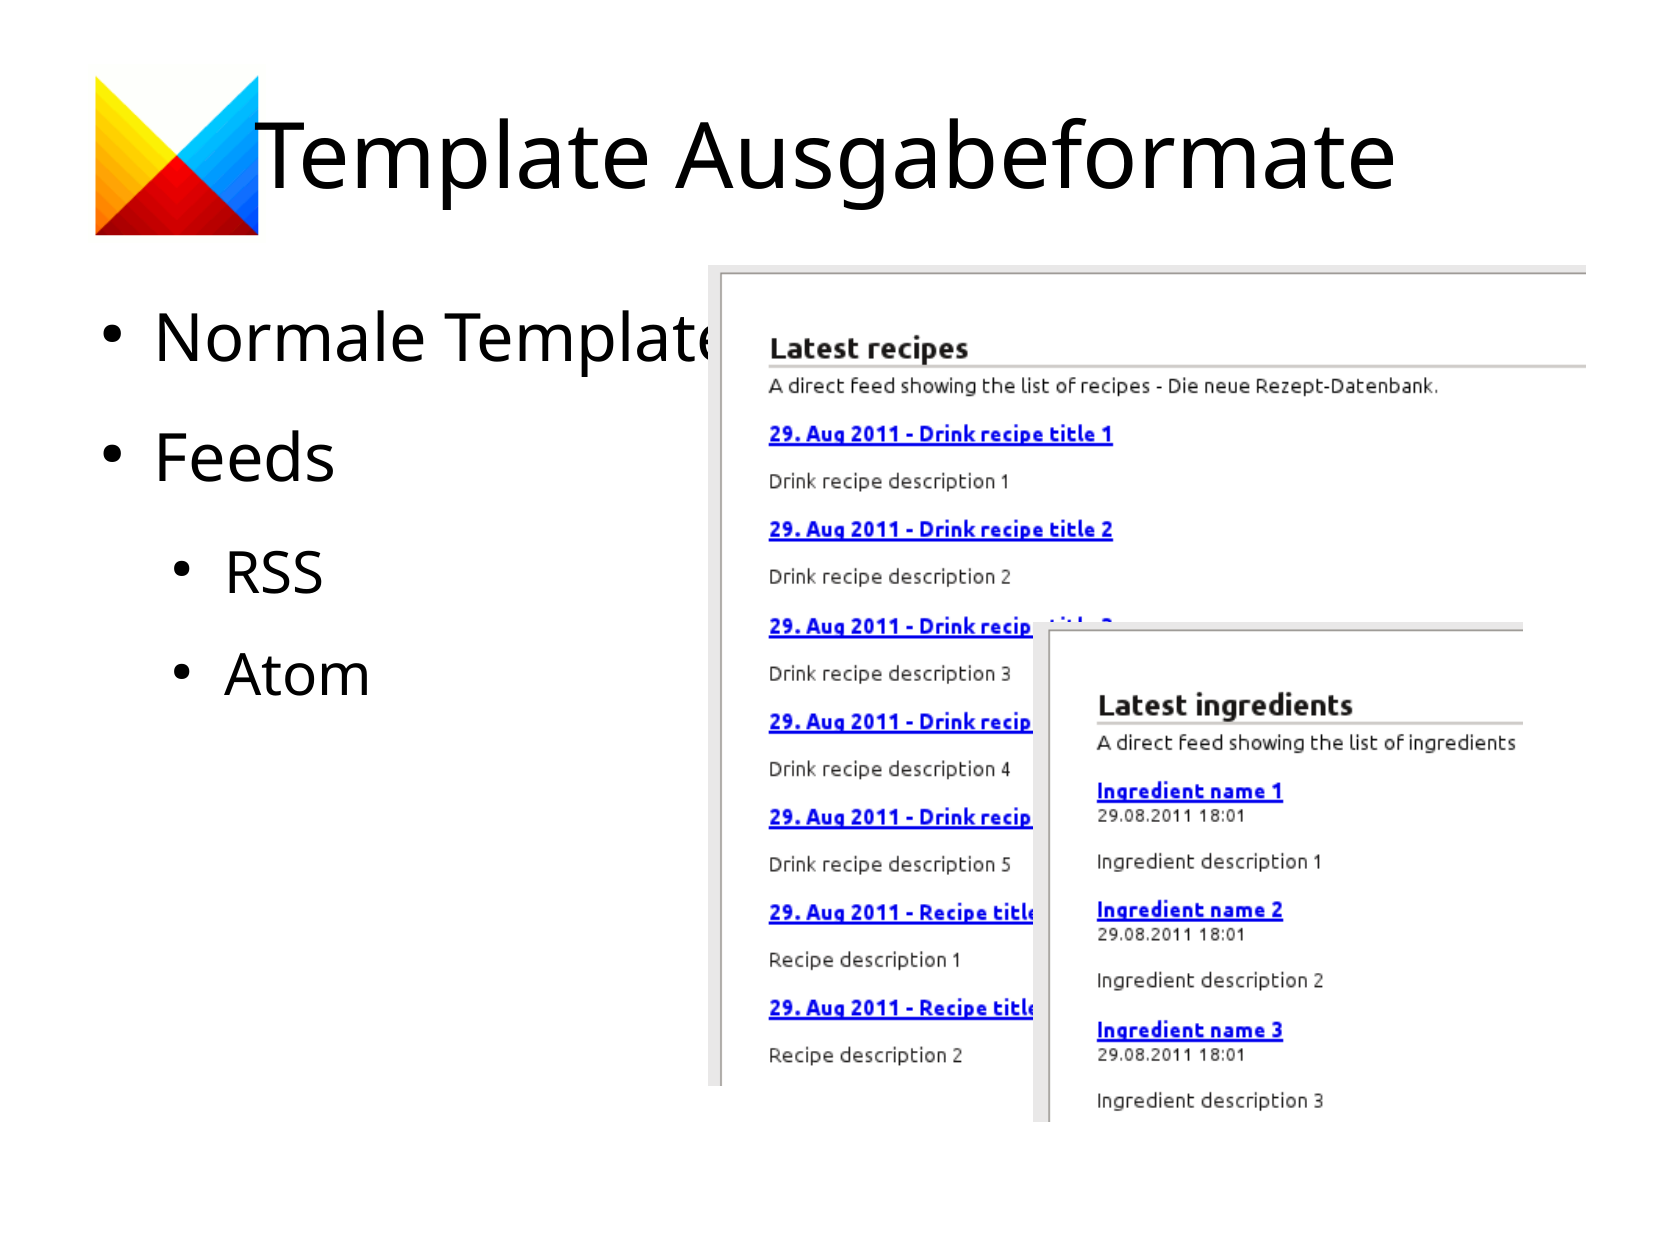

# Template Ausgabeformate
Normale Templates
Feeds
RSS
Atom